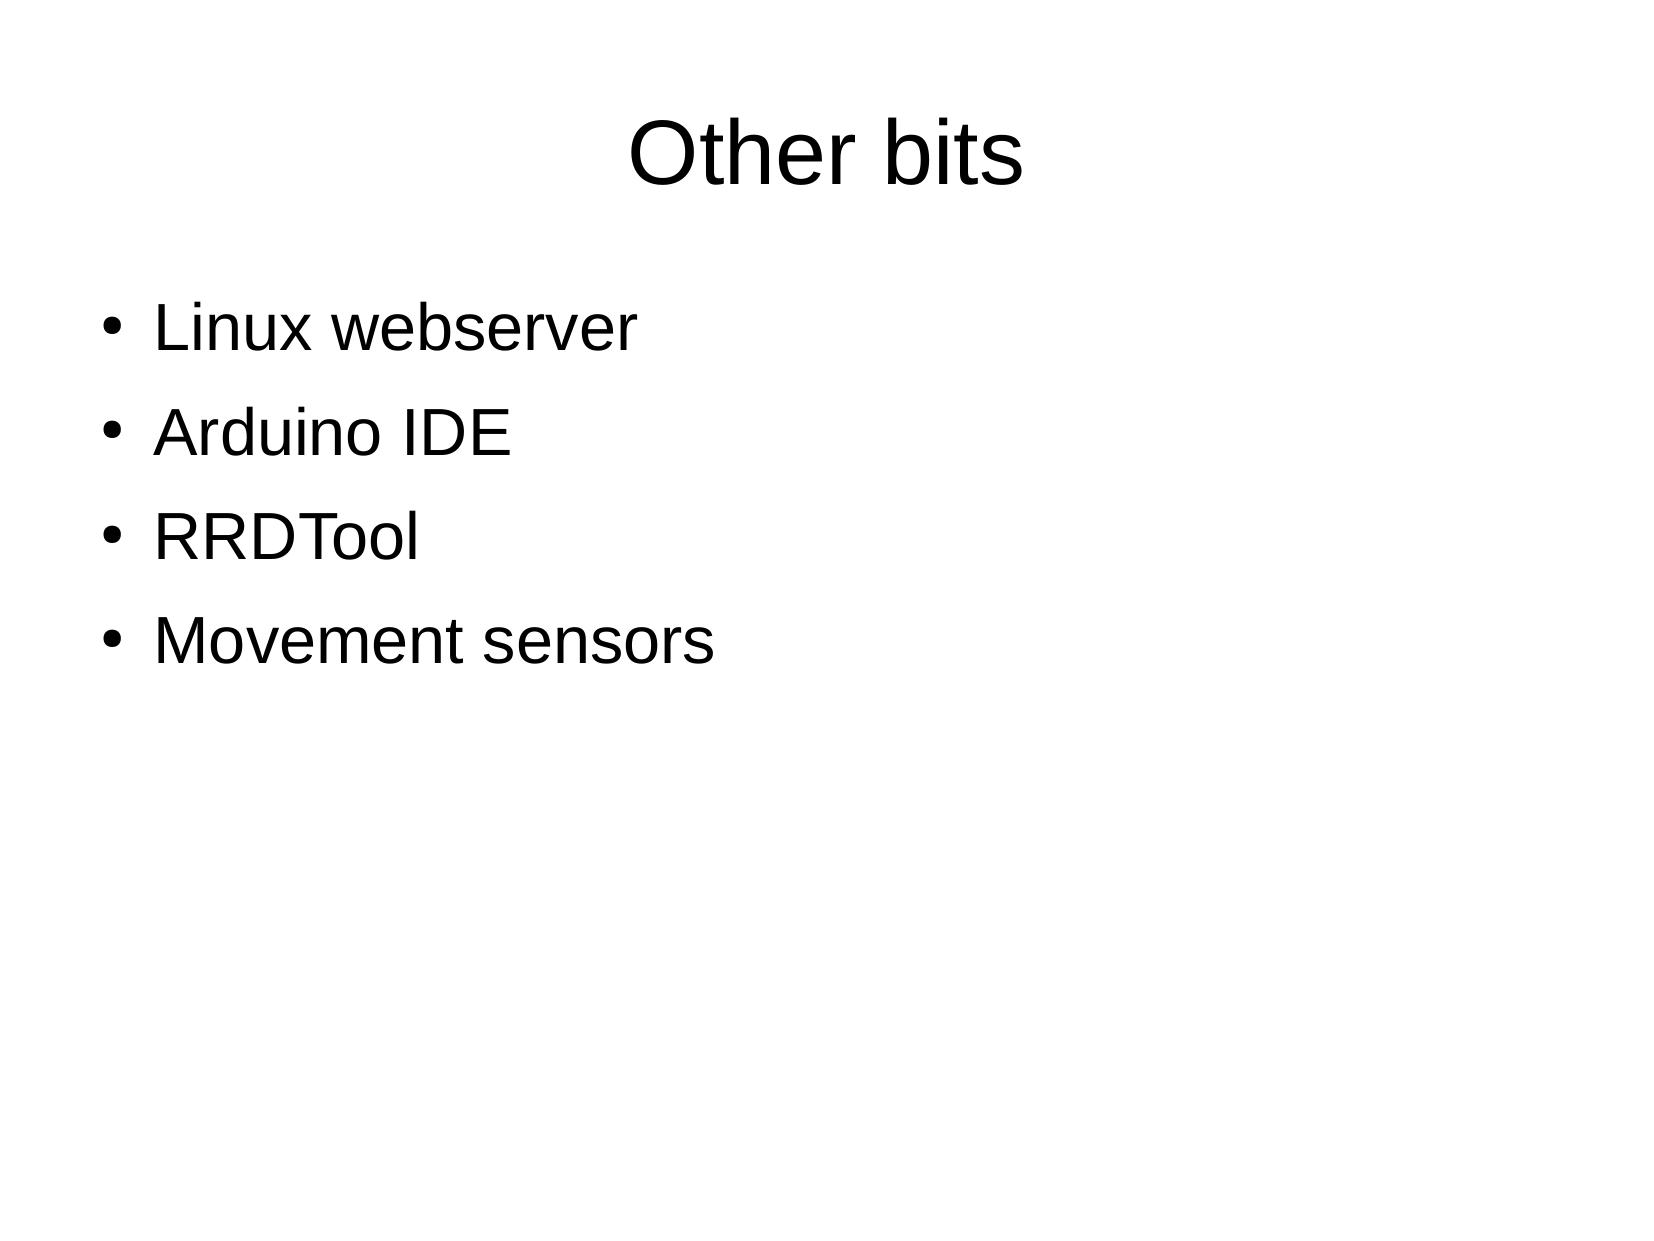

# Other bits
Linux webserver
Arduino IDE
RRDTool
Movement sensors